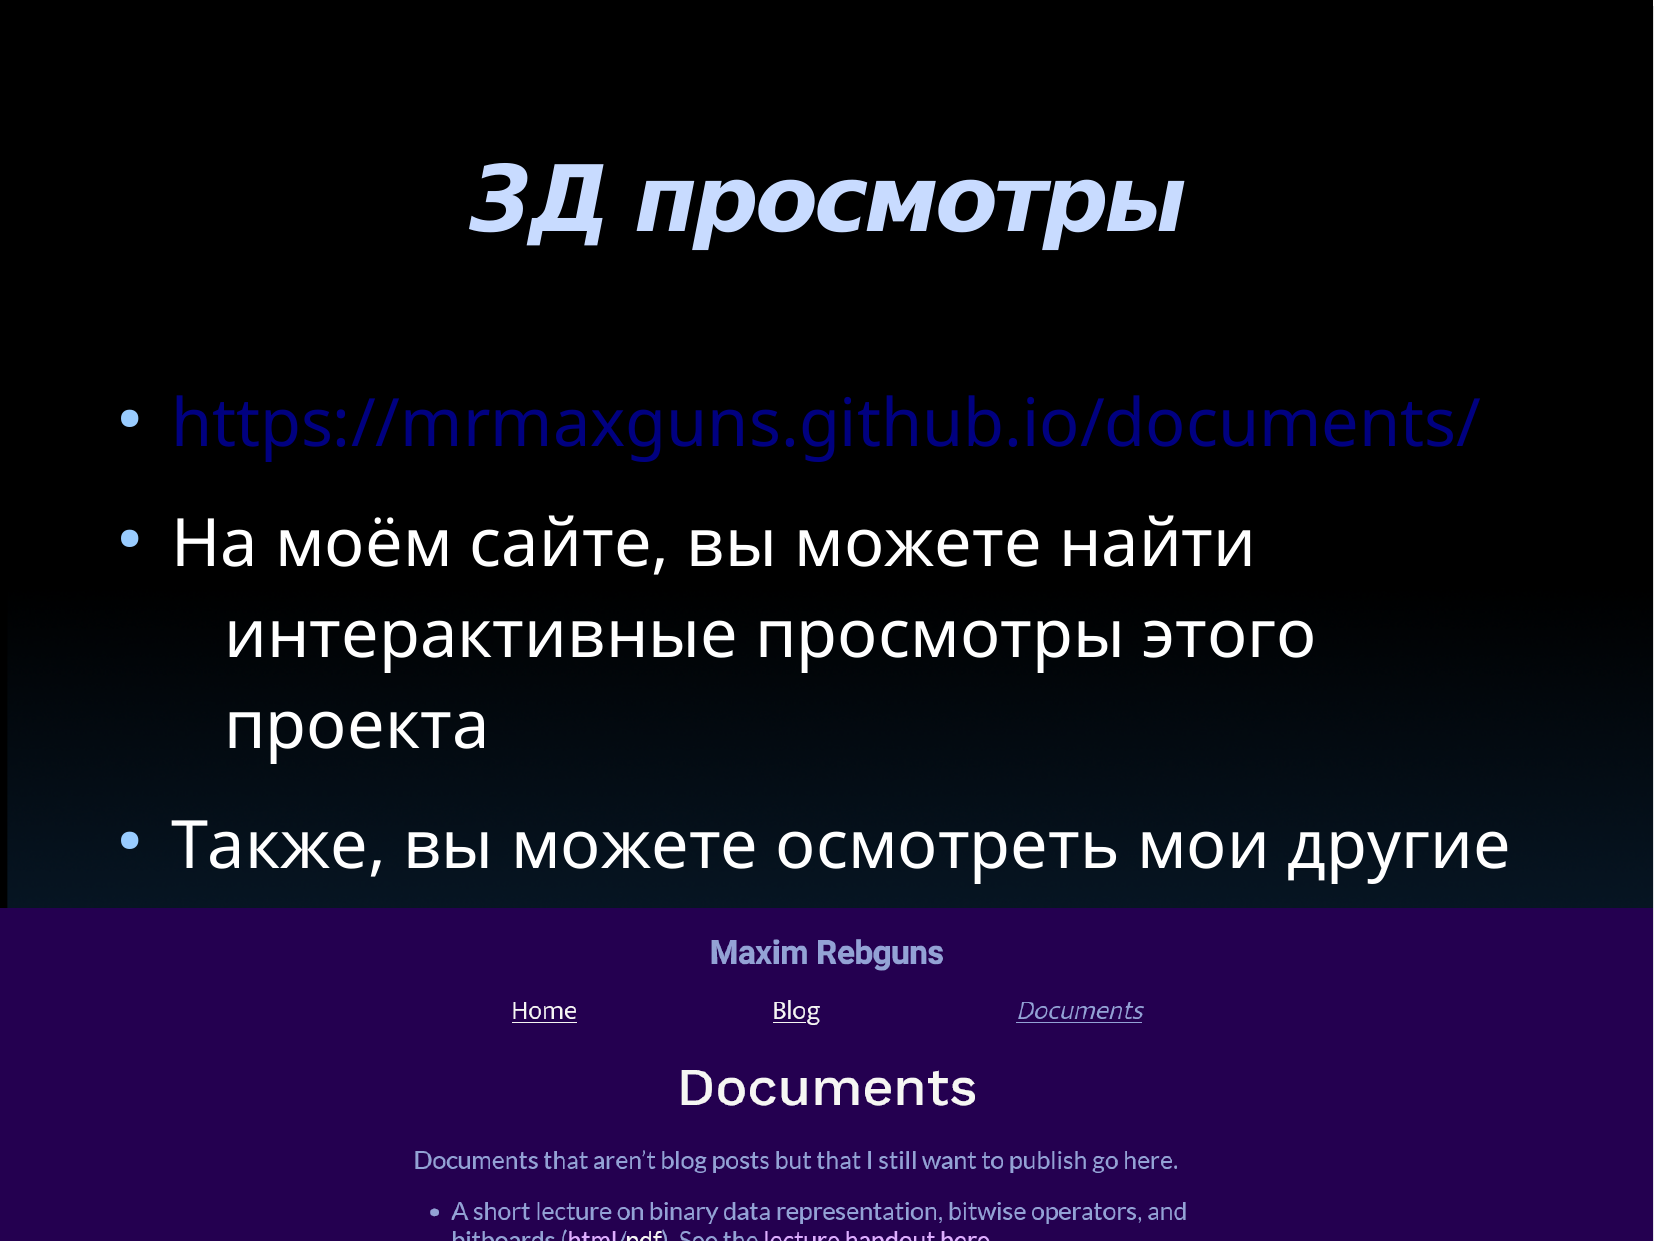

# 3Д просмотры
https://mrmaxguns.github.io/documents/
На моём сайте, вы можете найти интерактивные просмотры этого проекта
Также, вы можете осмотреть мои другие проекты